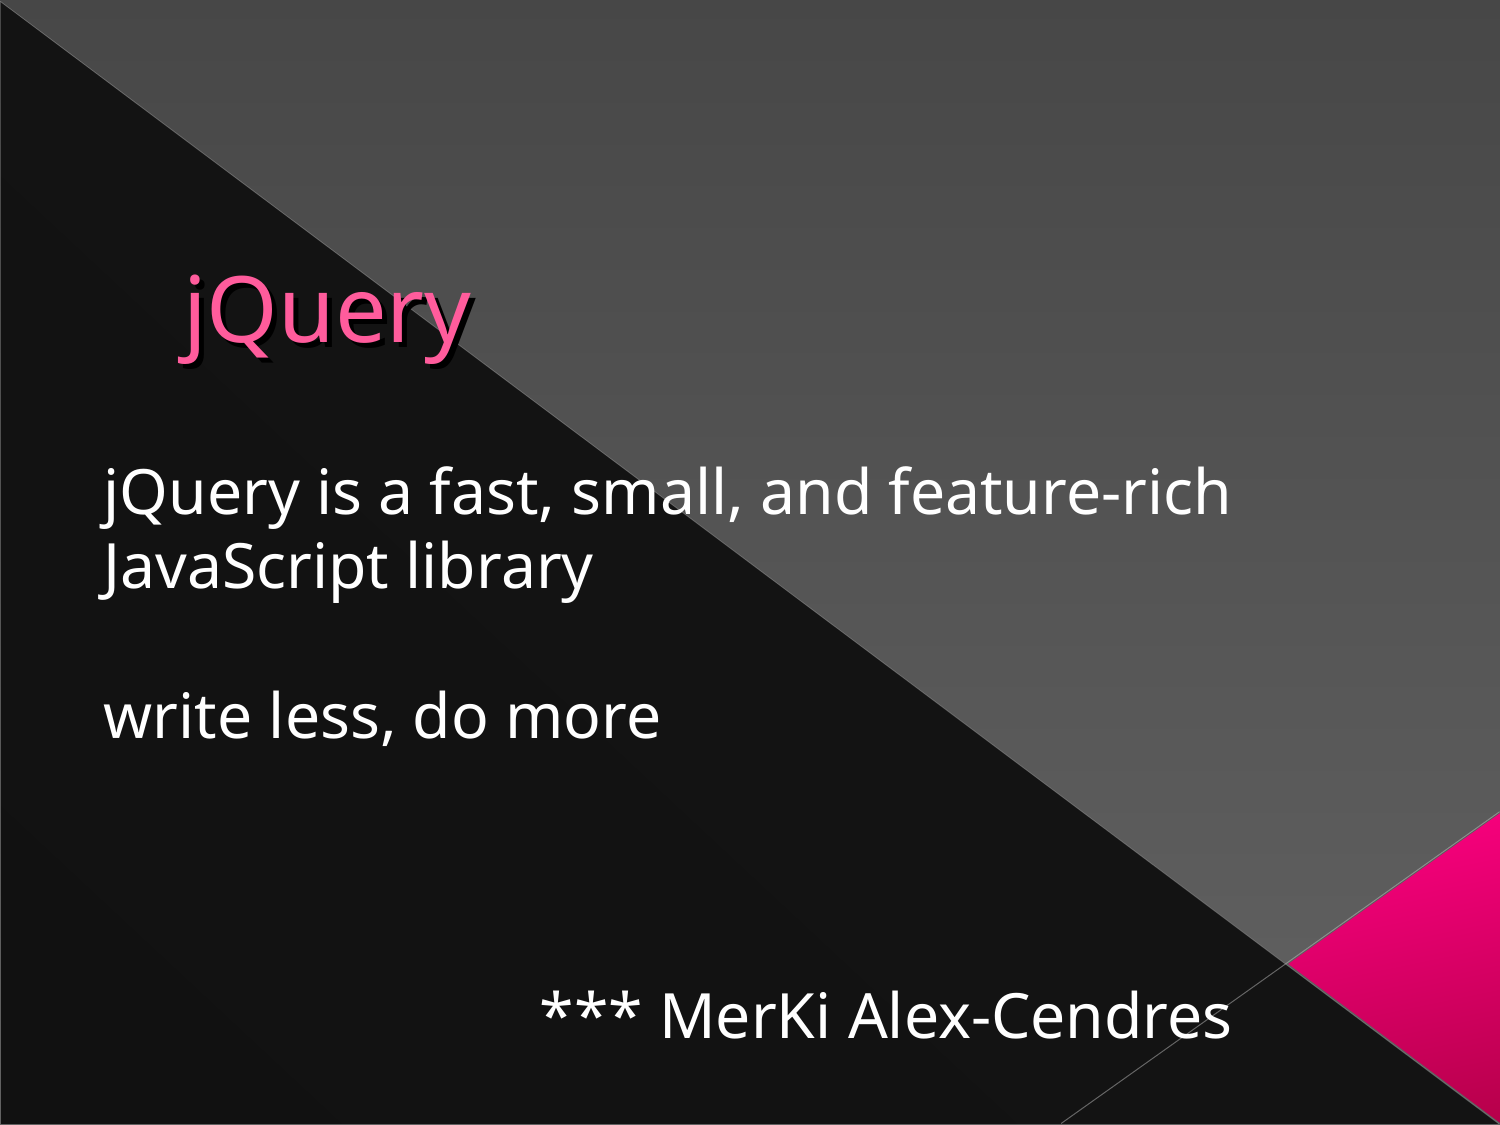

# jQuery
jQuery is a fast, small, and feature-rich JavaScript library
write less, do more
*** MerKi Alex-Cendres